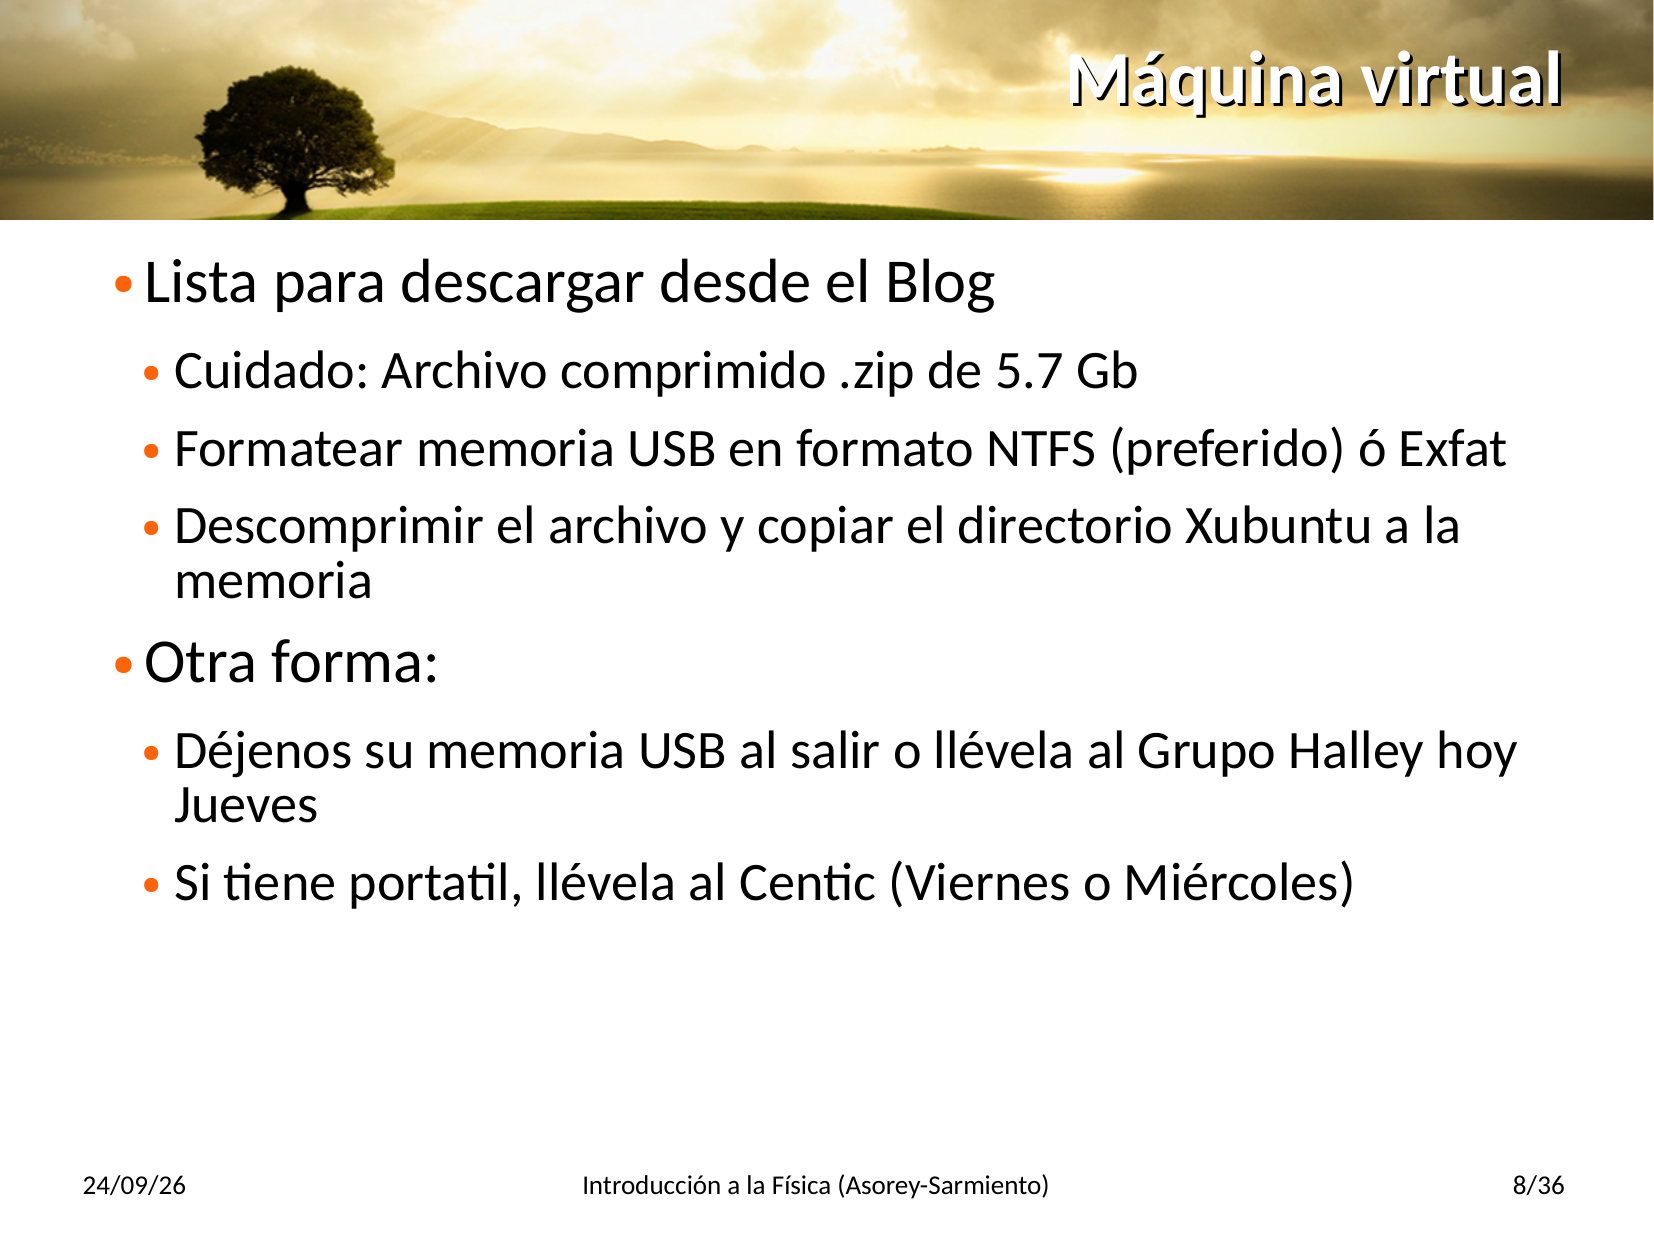

# Máquina virtual
Lista para descargar desde el Blog
Cuidado: Archivo comprimido .zip de 5.7 Gb
Formatear memoria USB en formato NTFS (preferido) ó Exfat
Descomprimir el archivo y copiar el directorio Xubuntu a la memoria
Otra forma:
Déjenos su memoria USB al salir o llévela al Grupo Halley hoy Jueves
Si tiene portatil, llévela al Centic (Viernes o Miércoles)
Introducción a la Física (Asorey-Sarmiento)
8